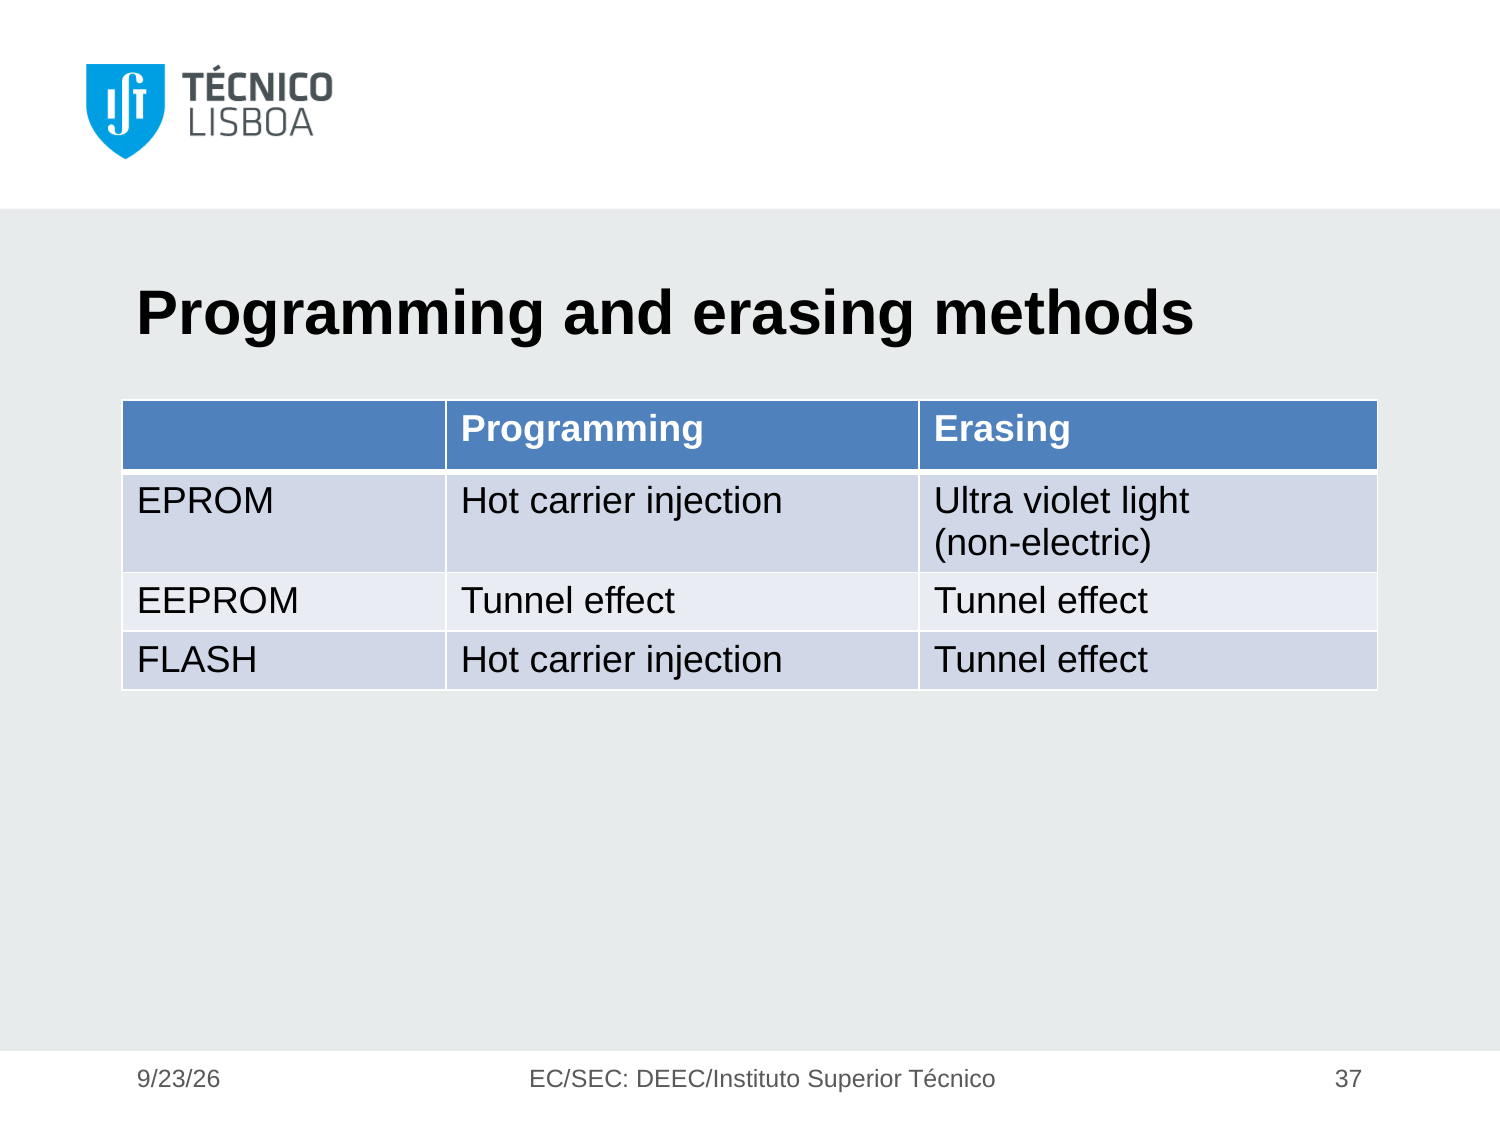

# Programming and erasing methods
| | Programming | Erasing |
| --- | --- | --- |
| EPROM | Hot carrier injection | Ultra violet light (non-electric) |
| EEPROM | Tunnel effect | Tunnel effect |
| FLASH | Hot carrier injection | Tunnel effect |
EC/SEC: DEEC/Instituto Superior Técnico